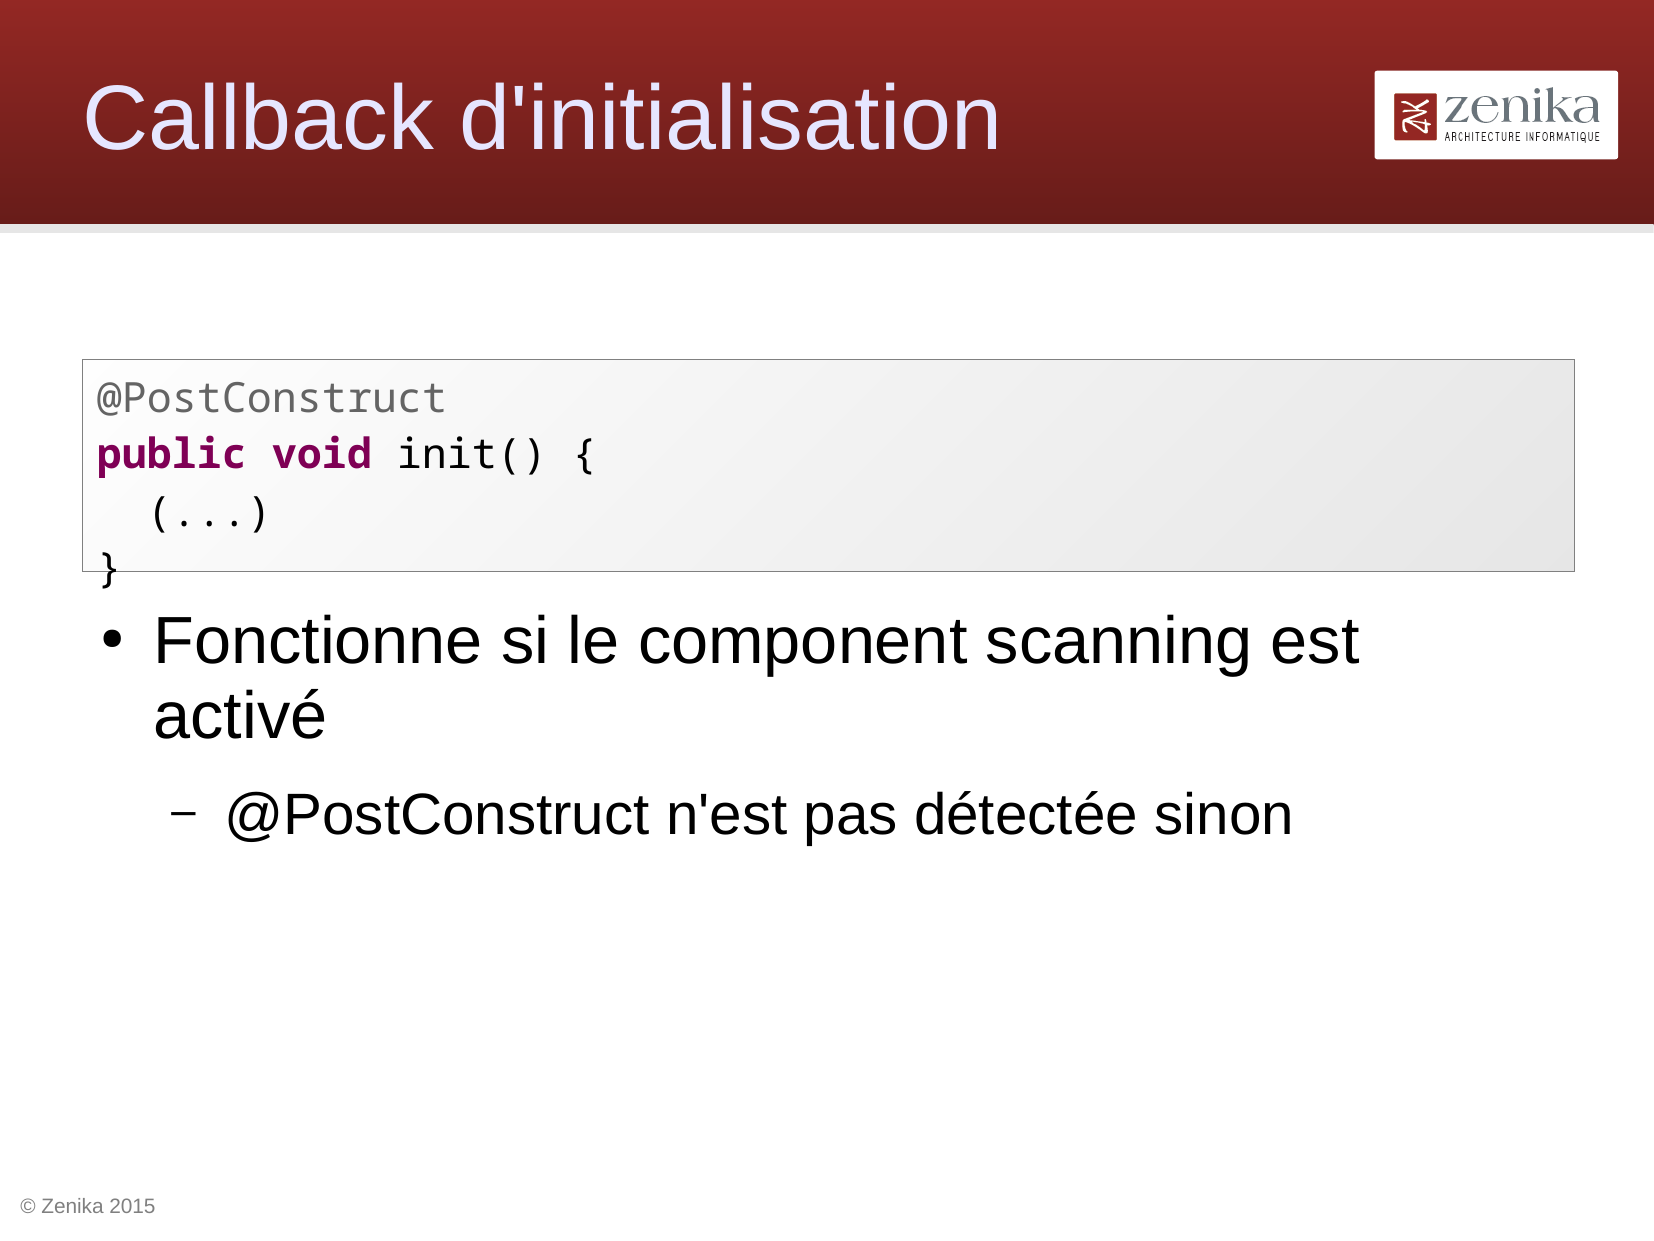

# Callback d'initialisation
@PostConstruct
public void init() {
 (...)
}
Fonctionne si le component scanning est activé
@PostConstruct n'est pas détectée sinon